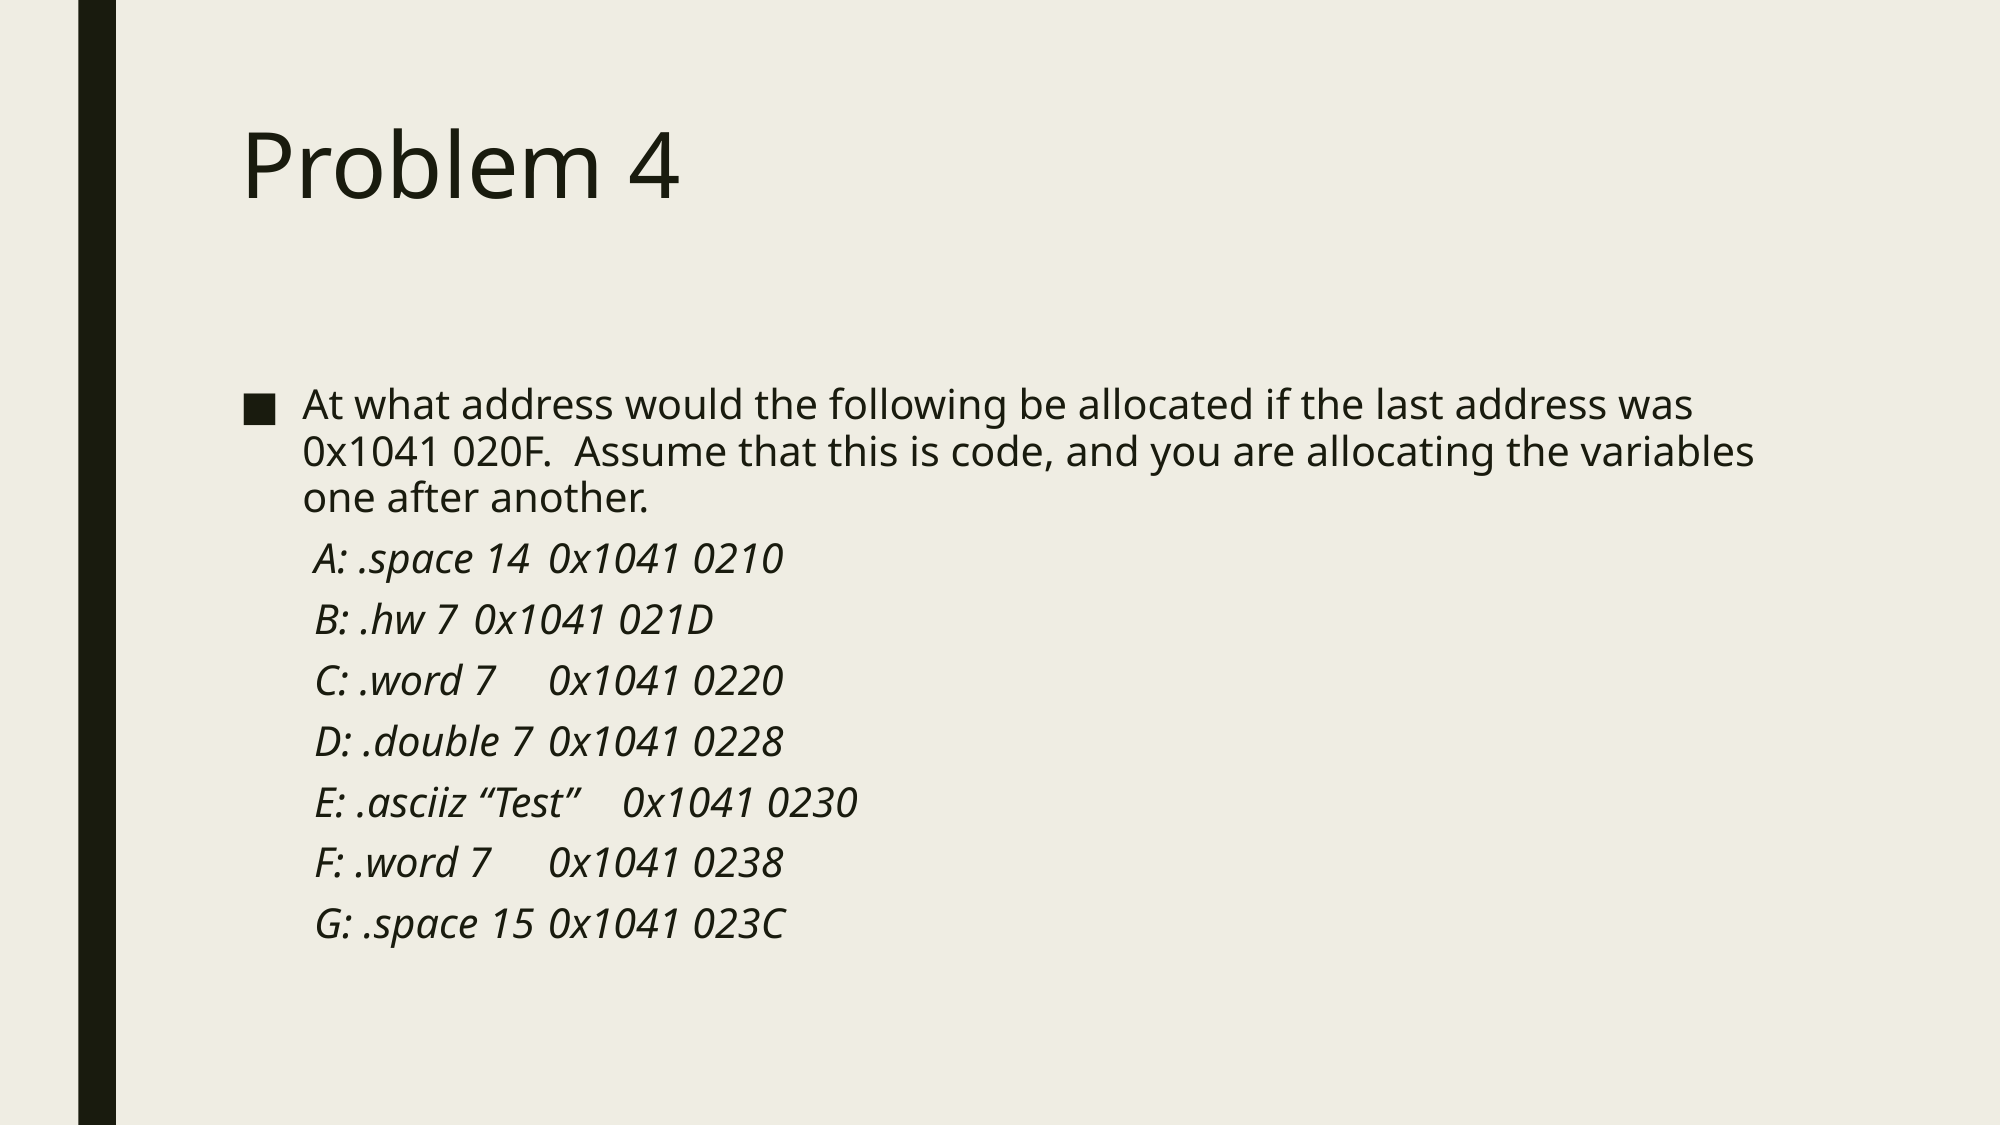

# Problem 4
At what address would the following be allocated if the last address was 0x1041 020F. Assume that this is code, and you are allocating the variables one after another.
A: .space 14			 0x1041 0210
B: .hw 7			 0x1041 021D
C: .word 7			 0x1041 0220
D: .double 7			 0x1041 0228
E: .asciiz “Test”		 0x1041 0230
F: .word 7			 0x1041 0238
G: .space 15			 0x1041 023C